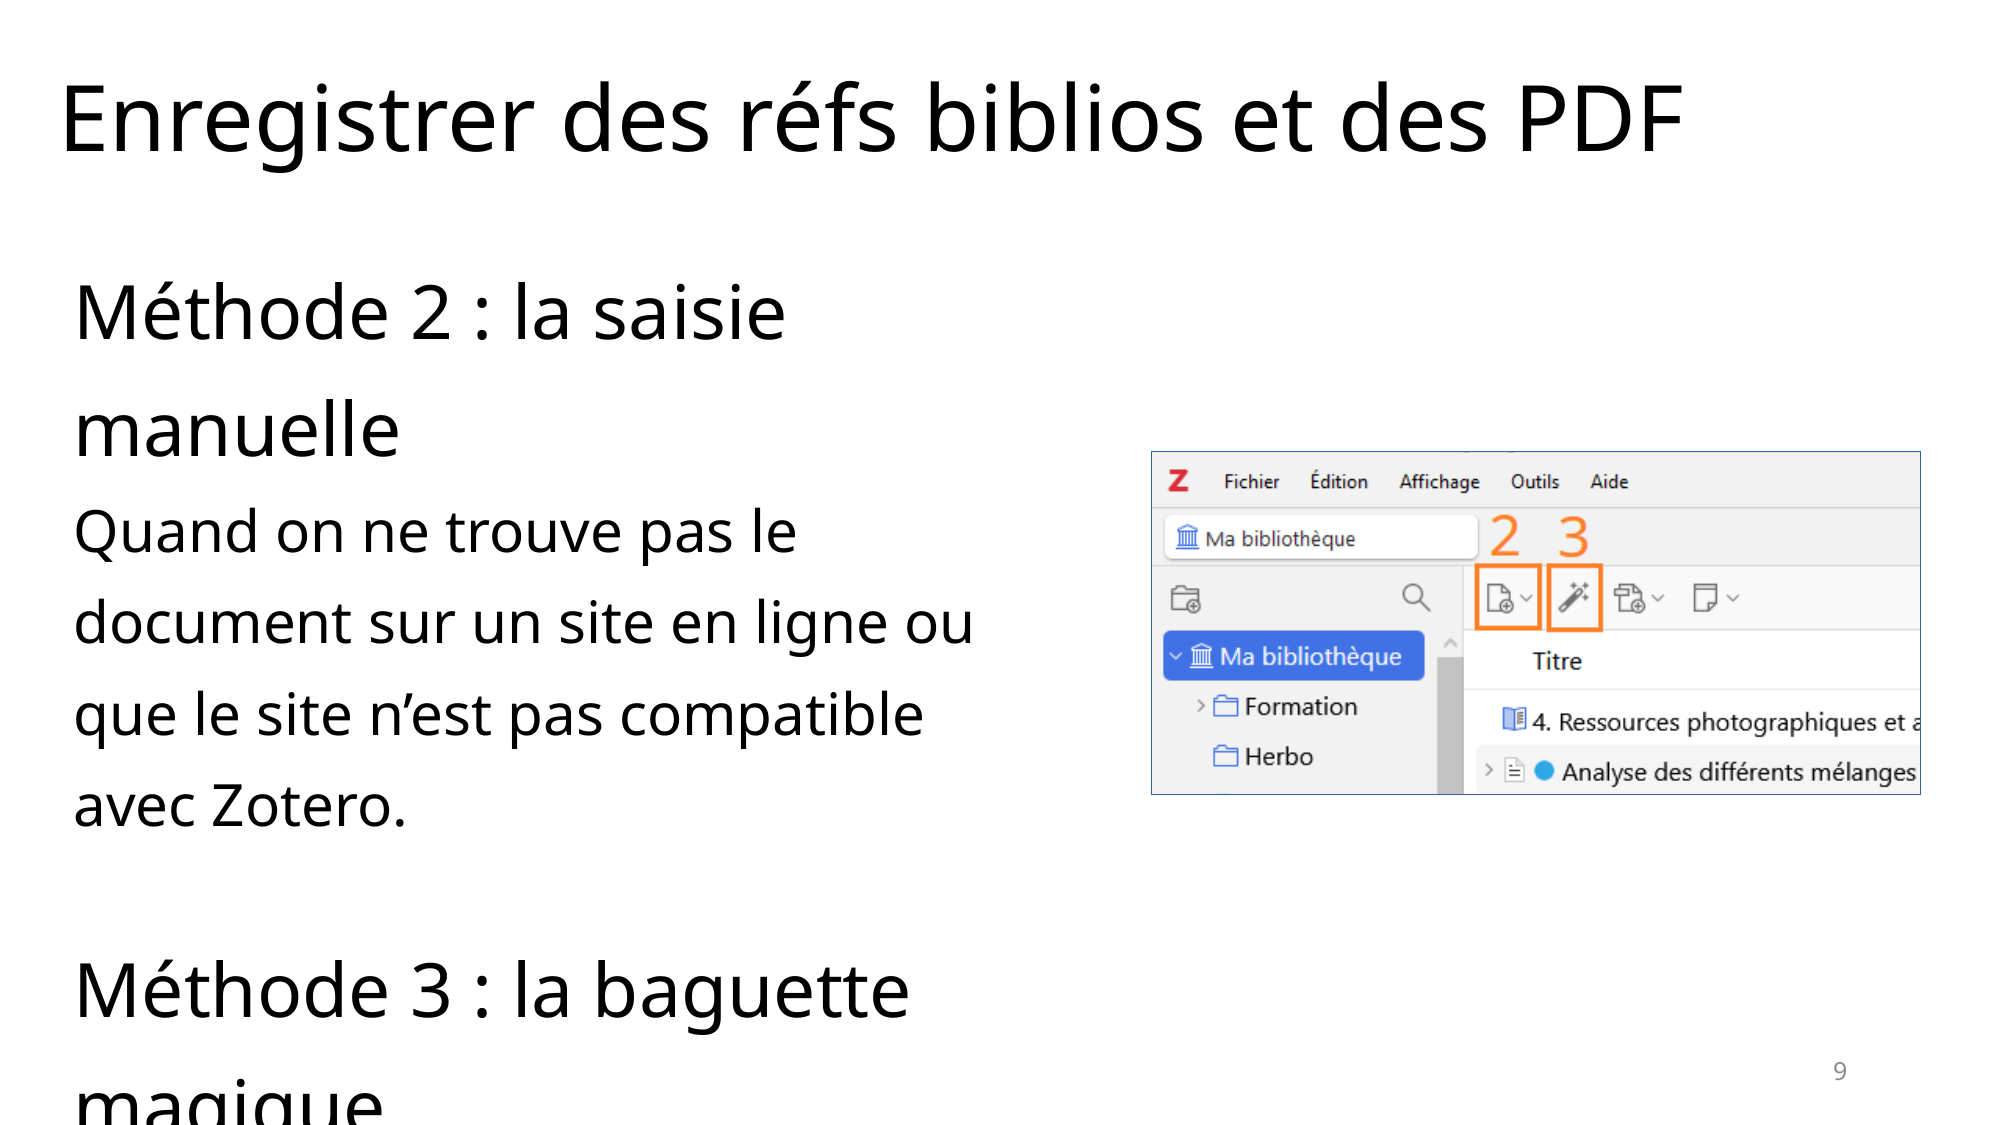

# Enregistrer des réfs biblios et des PDF
Méthode 2 : la saisie manuelle
Quand on ne trouve pas le document sur un site en ligne ou que le site n’est pas compatible avec Zotero.
Méthode 3 : la baguette magique
Quand on a le numéro ISBN d’un livre ou le numéro DOI d’un article de revue scientifique (ou d’un chapitre de livre, d’un rapport, etc.).
9